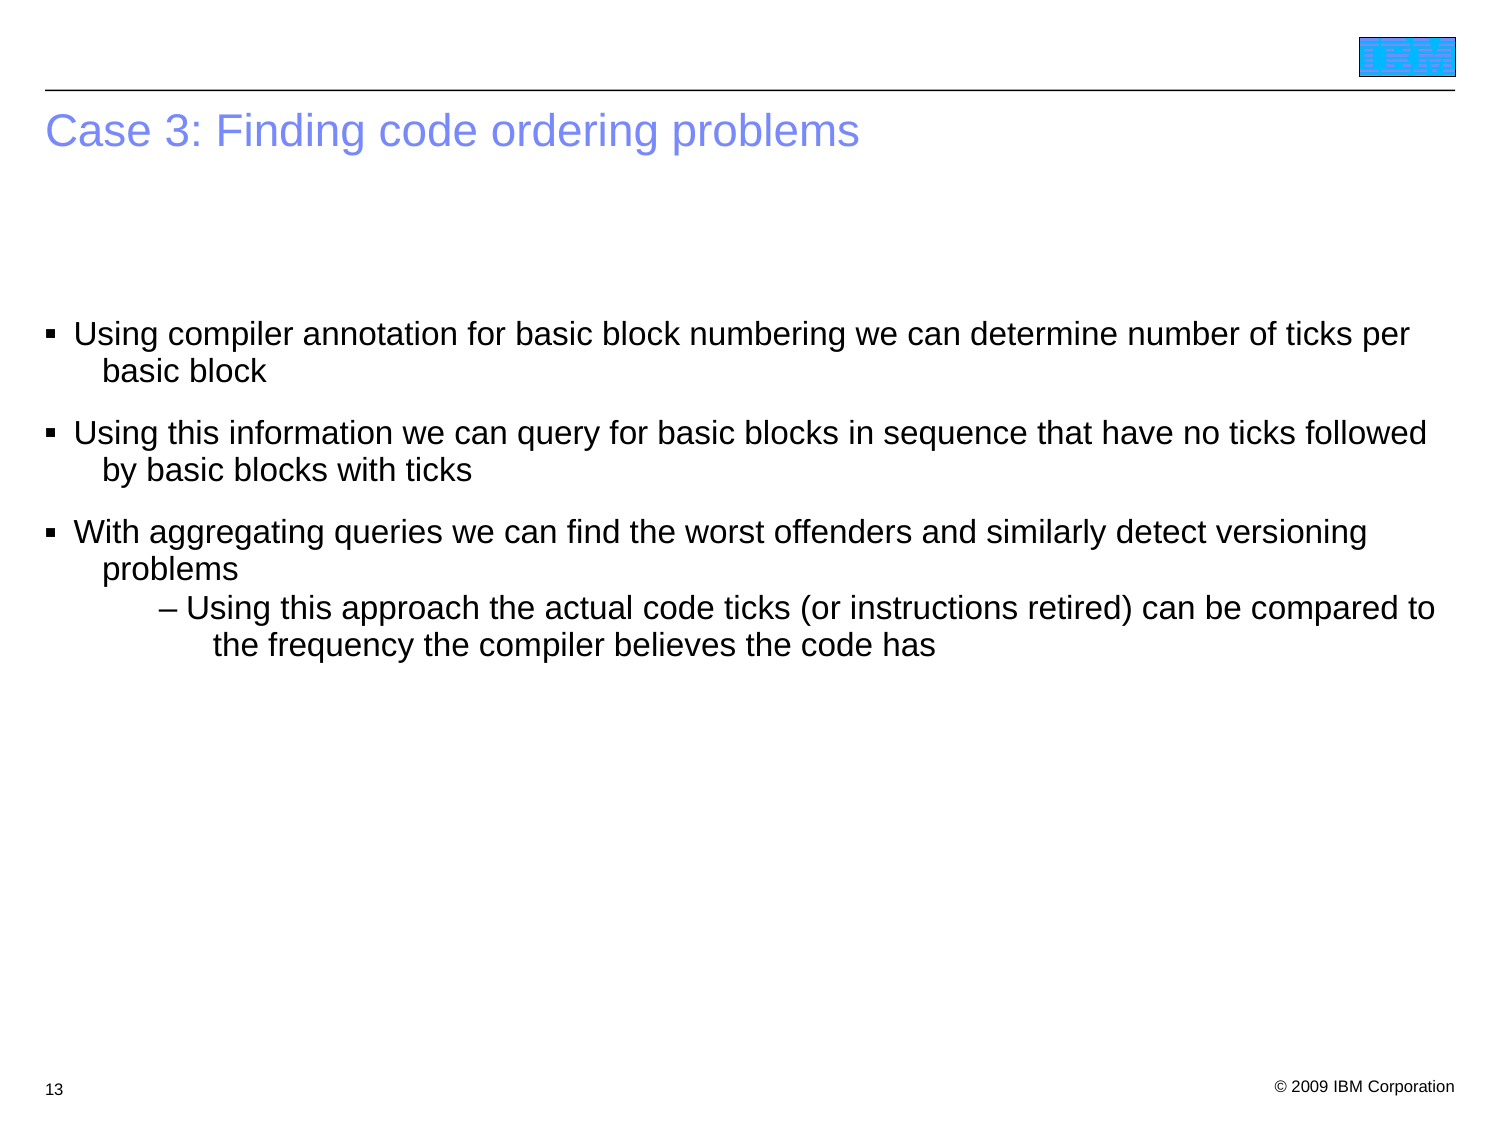

# Case 3: Finding code ordering problems
Using compiler annotation for basic block numbering we can determine number of ticks per basic block
Using this information we can query for basic blocks in sequence that have no ticks followed by basic blocks with ticks
With aggregating queries we can find the worst offenders and similarly detect versioning problems
Using this approach the actual code ticks (or instructions retired) can be compared to the frequency the compiler believes the code has
13